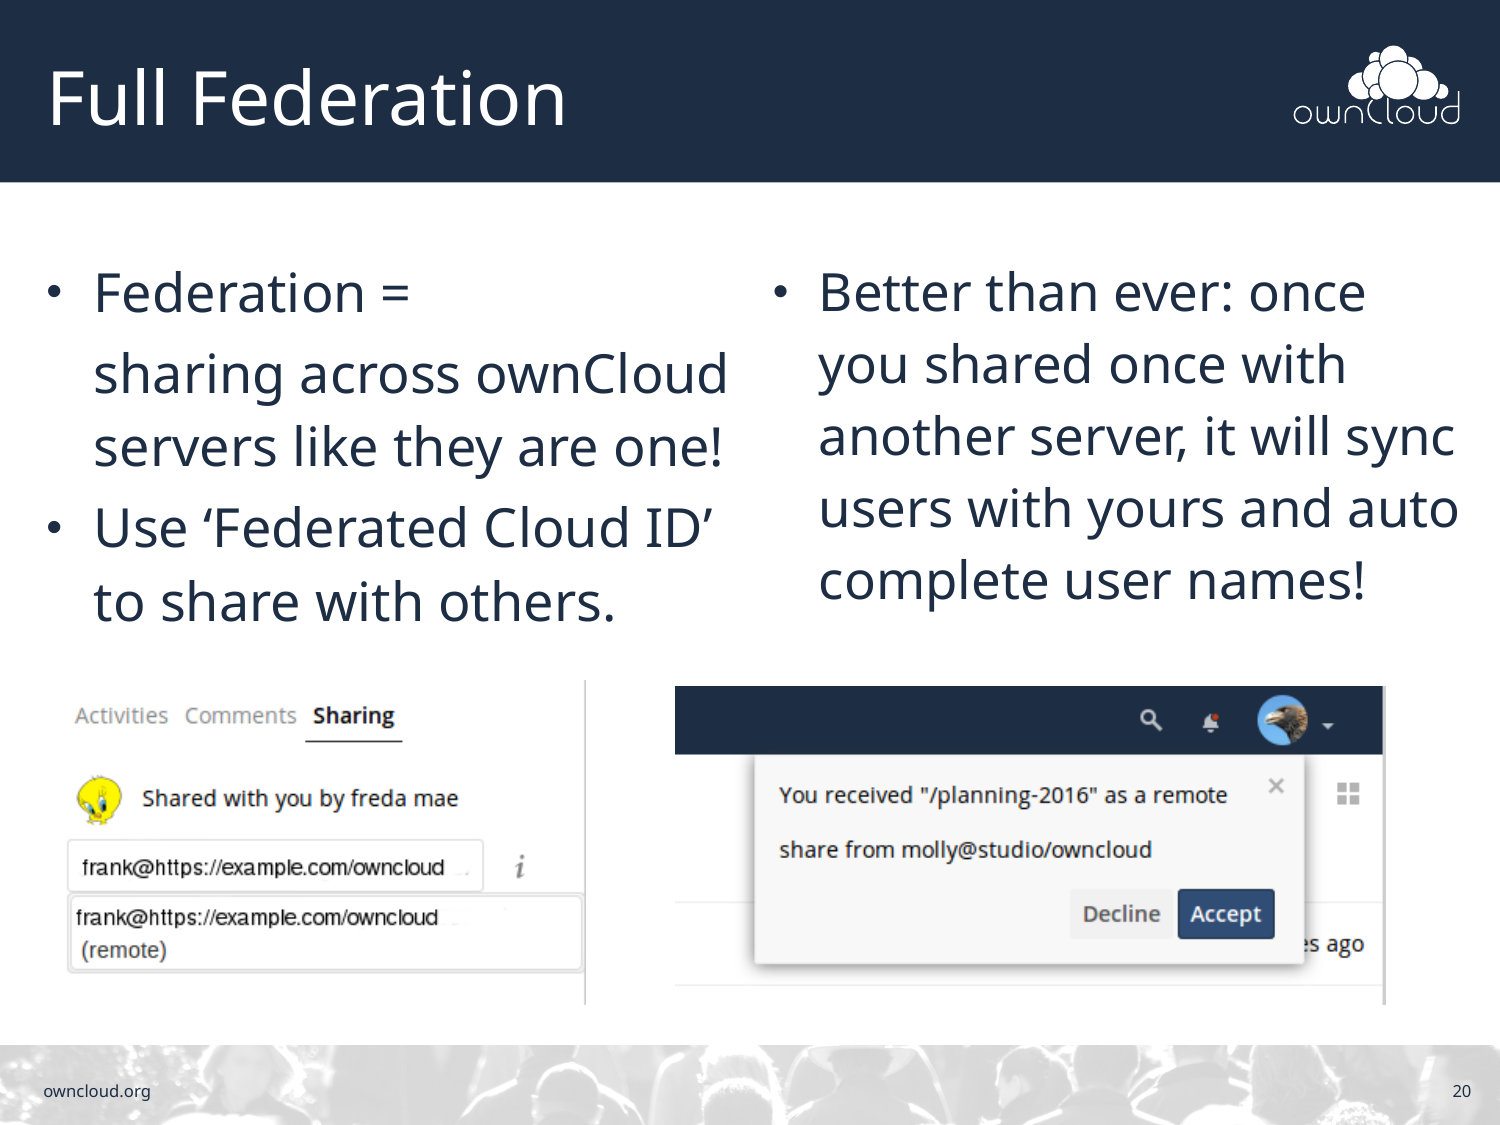

# Full Federation
Federation =
sharing across ownCloud servers like they are one!
Use ‘Federated Cloud ID’ to share with others.
Better than ever: once you shared once with another server, it will sync users with yours and auto complete user names!